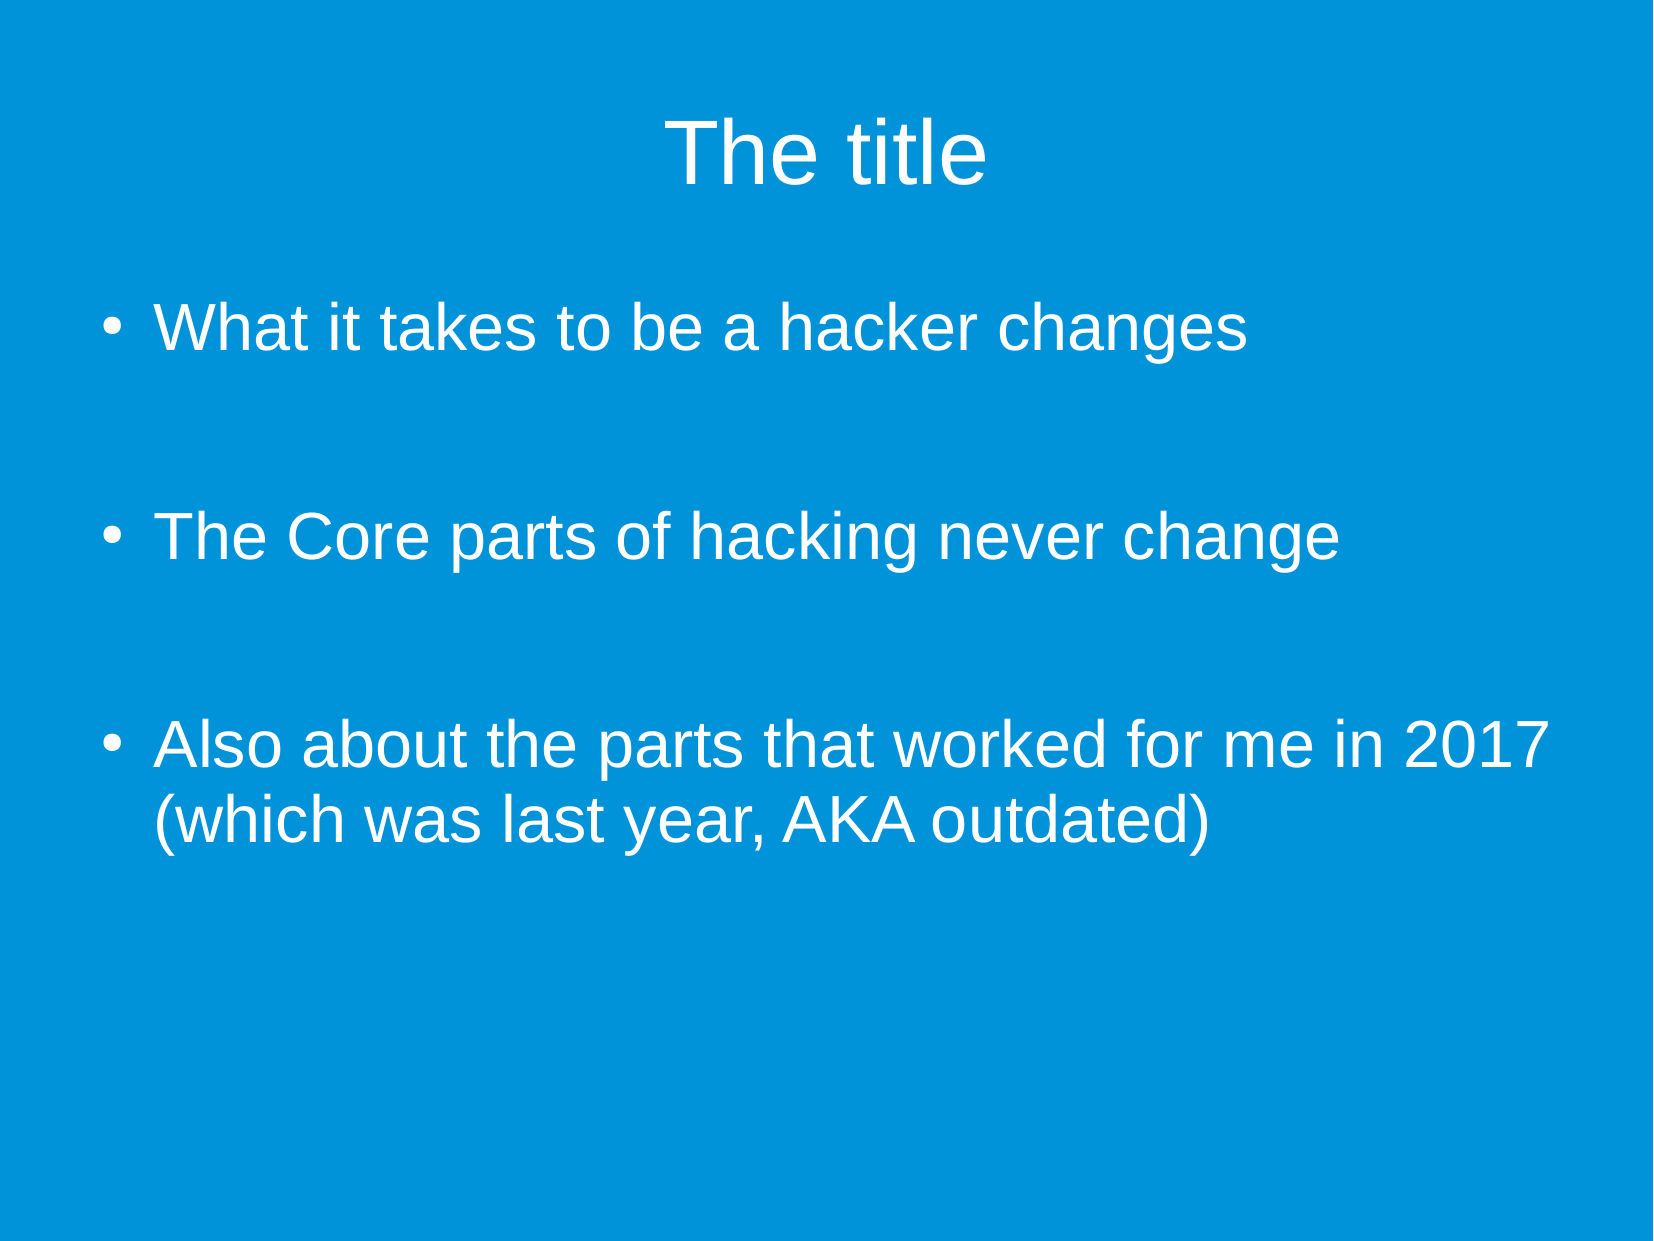

# The title
What it takes to be a hacker changes
The Core parts of hacking never change
Also about the parts that worked for me in 2017 (which was last year, AKA outdated)